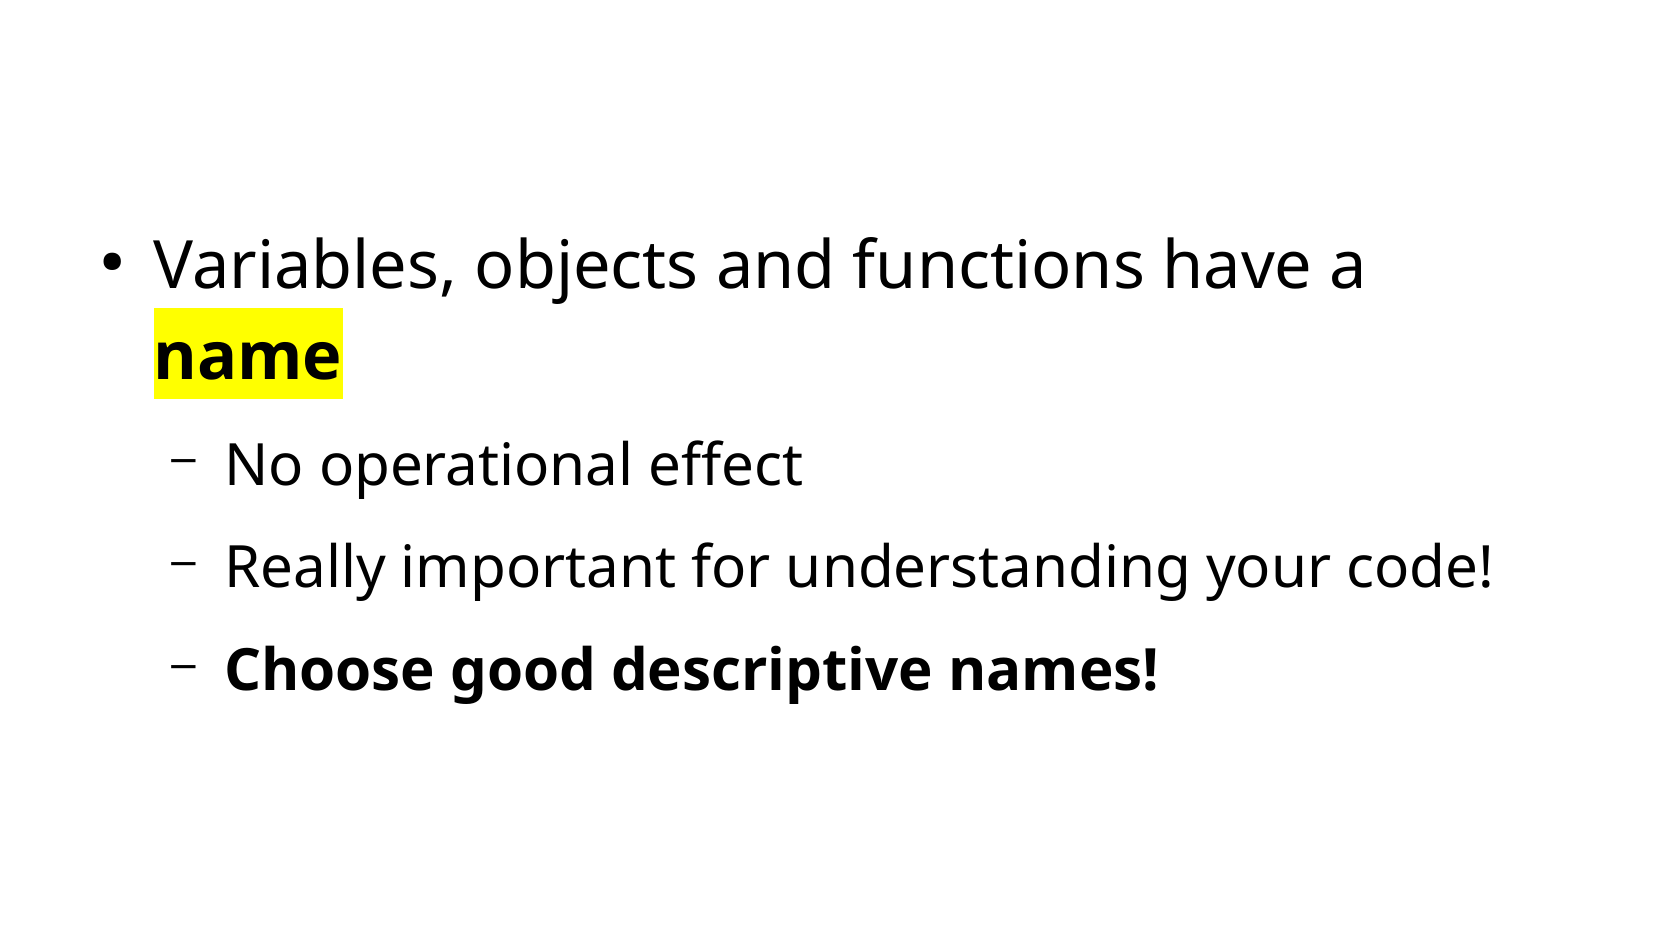

#
Variables, objects and functions have a name
No operational effect
Really important for understanding your code!
Choose good descriptive names!